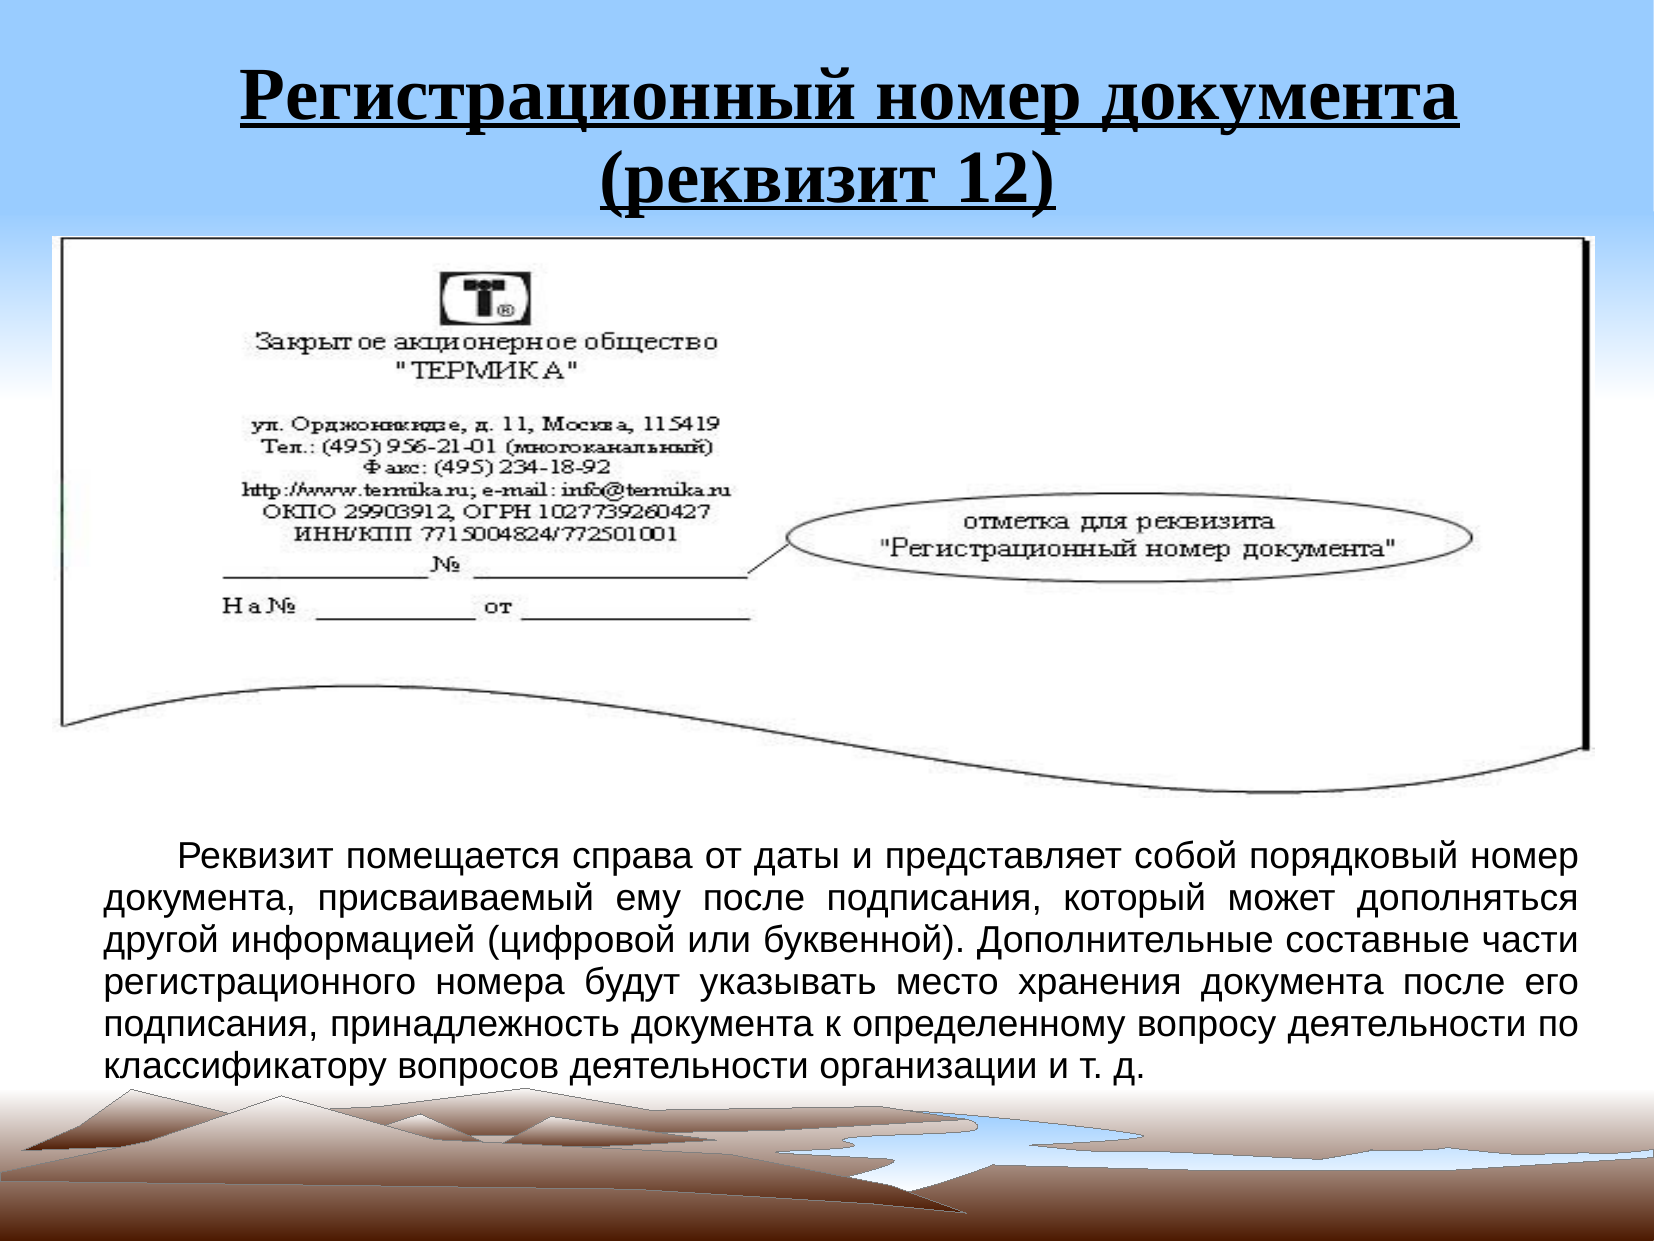

# Регистрационный номер документа (реквизит 12)
	Реквизит помещается справа от даты и представляет собой порядковый номер документа, присваиваемый ему после подписания, который может дополняться другой информацией (цифровой или буквенной). Дополнительные составные части регистрационного номера будут указывать место хранения документа после его подписания, принадлежность документа к определенному вопросу деятельности по классификатору вопросов деятельности организации и т. д.